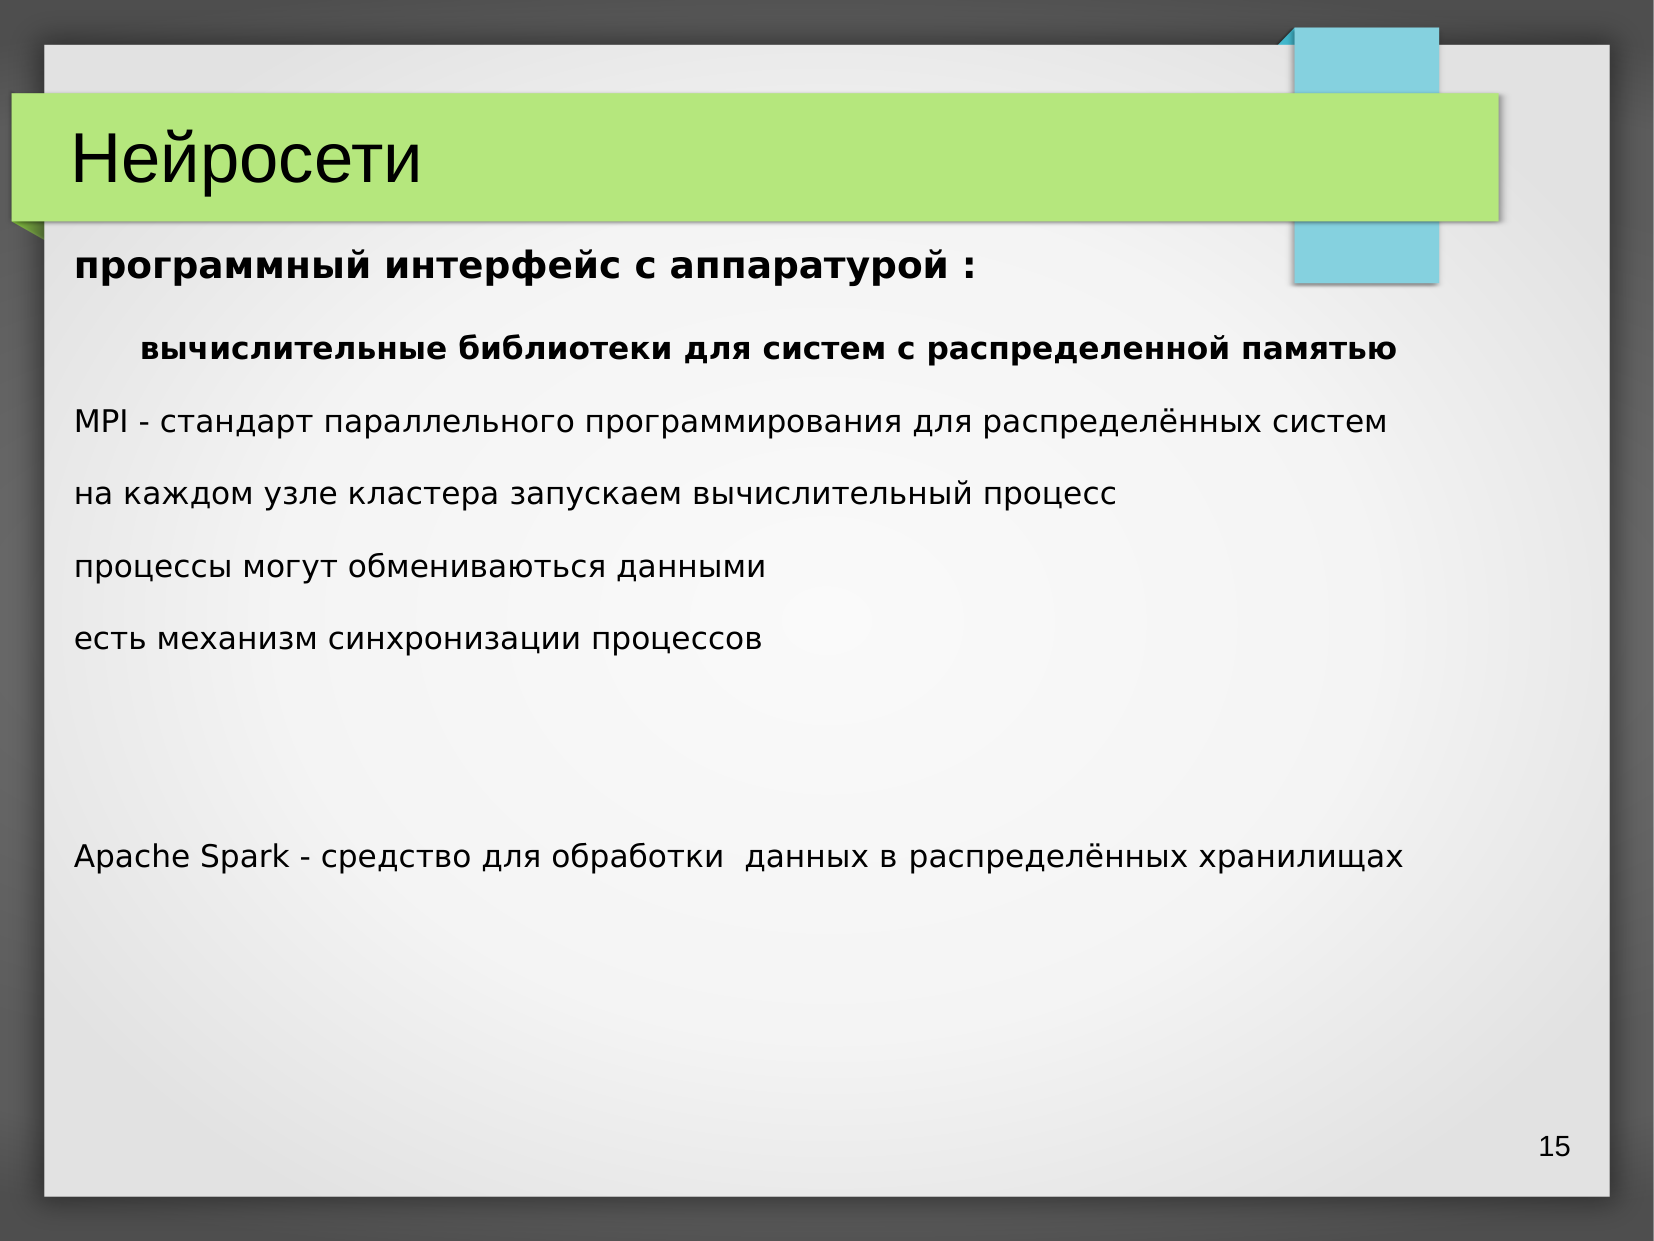

# Нейросети
программный интерфейс с аппаратурой :
 вычислительные библиотеки для систем с распределенной памятью
MPI - стандарт параллельного программирования для распределённых систем
на каждом узле кластера запускаем вычислительный процесс
процессы могут обмениваються данными
есть механизм синхронизации процессов
Apache Spark - средство для обработки данных в распределённых хранилищах
15